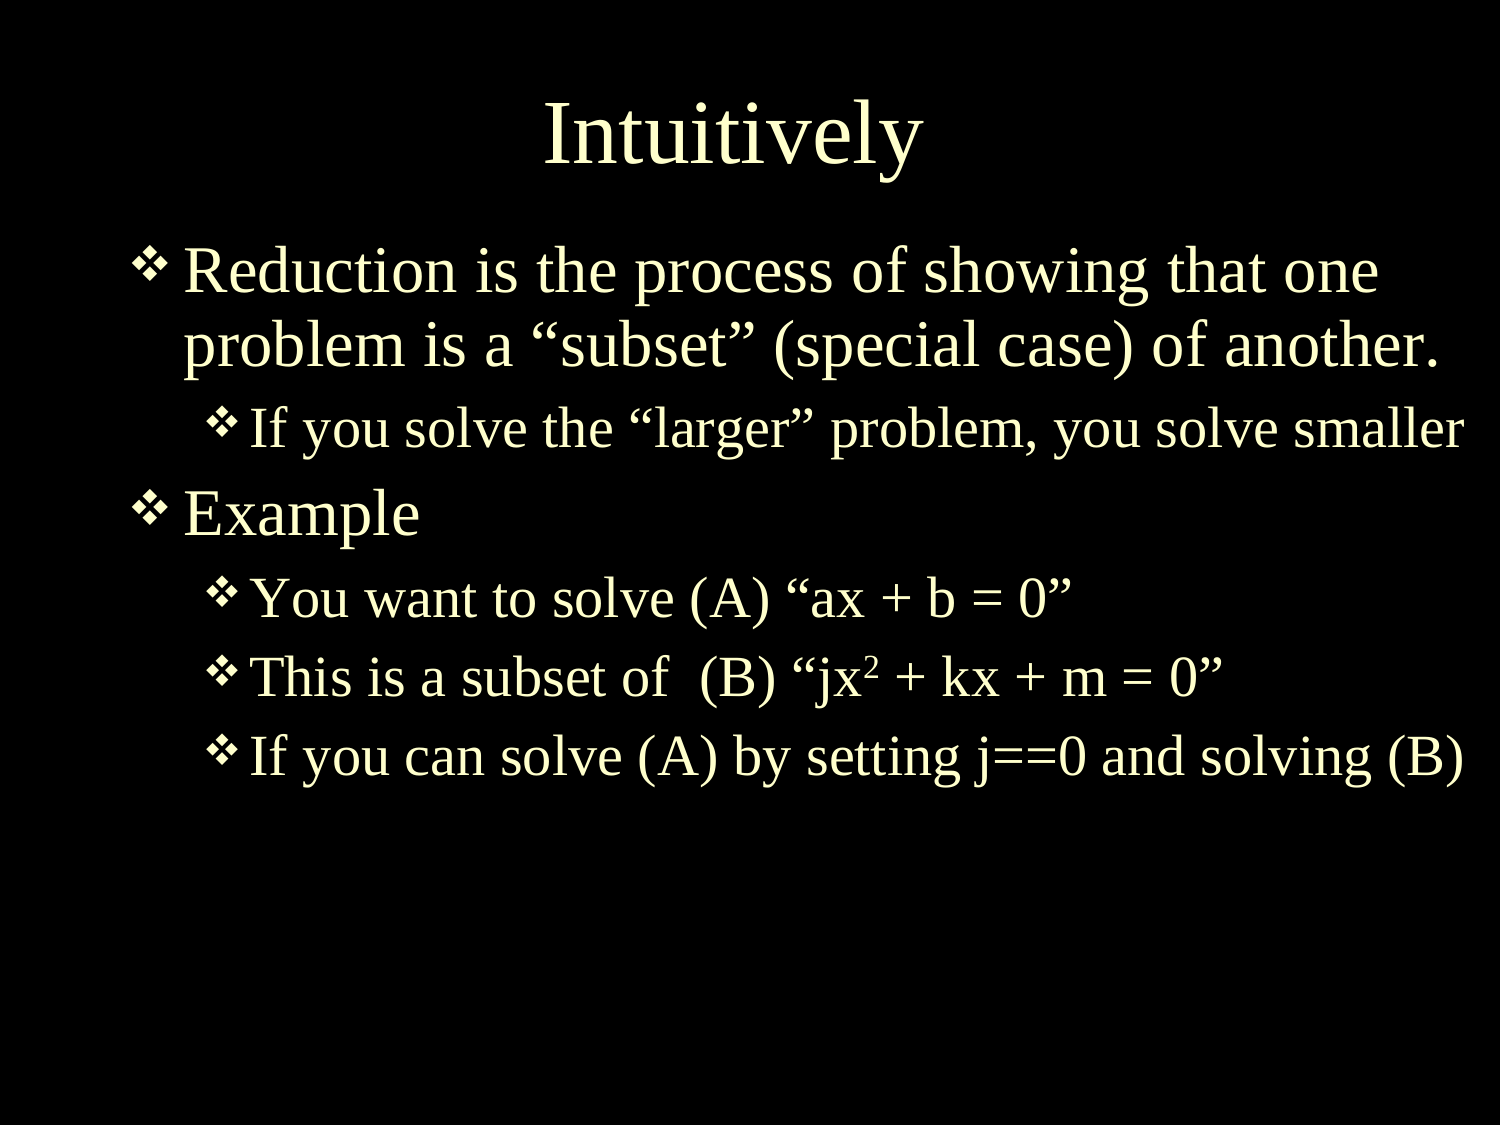

# Intuitively
Reduction is the process of showing that one problem is a “subset” (special case) of another.
If you solve the “larger” problem, you solve smaller
Example
You want to solve (A) “ax + b = 0”
This is a subset of (B) “jx2 + kx + m = 0”
If you can solve (A) by setting j==0 and solving (B)